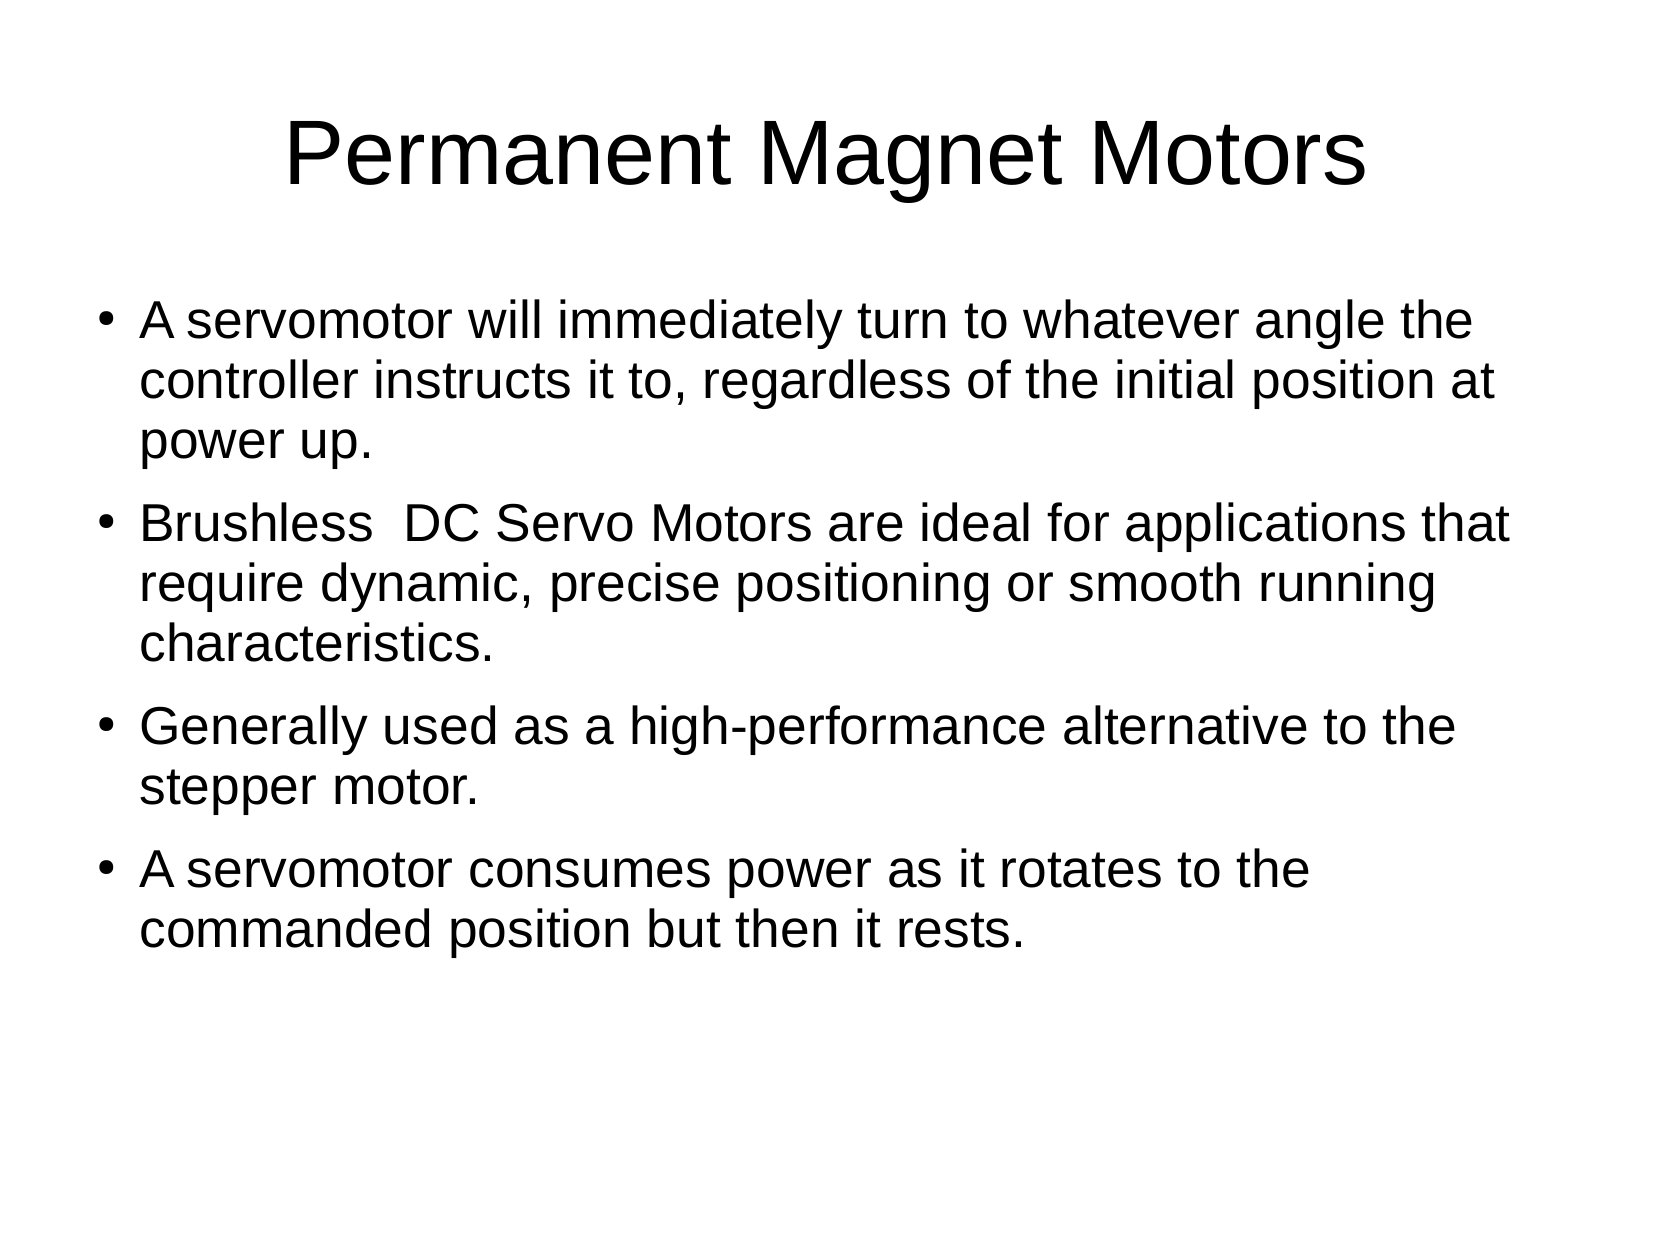

# Permanent Magnet Motors
A servomotor will immediately turn to whatever angle the controller instructs it to, regardless of the initial position at power up.
Brushless DC Servo Motors are ideal for applications that require dynamic, precise positioning or smooth running characteristics.
Generally used as a high-performance alternative to the stepper motor.
A servomotor consumes power as it rotates to the commanded position but then it rests.